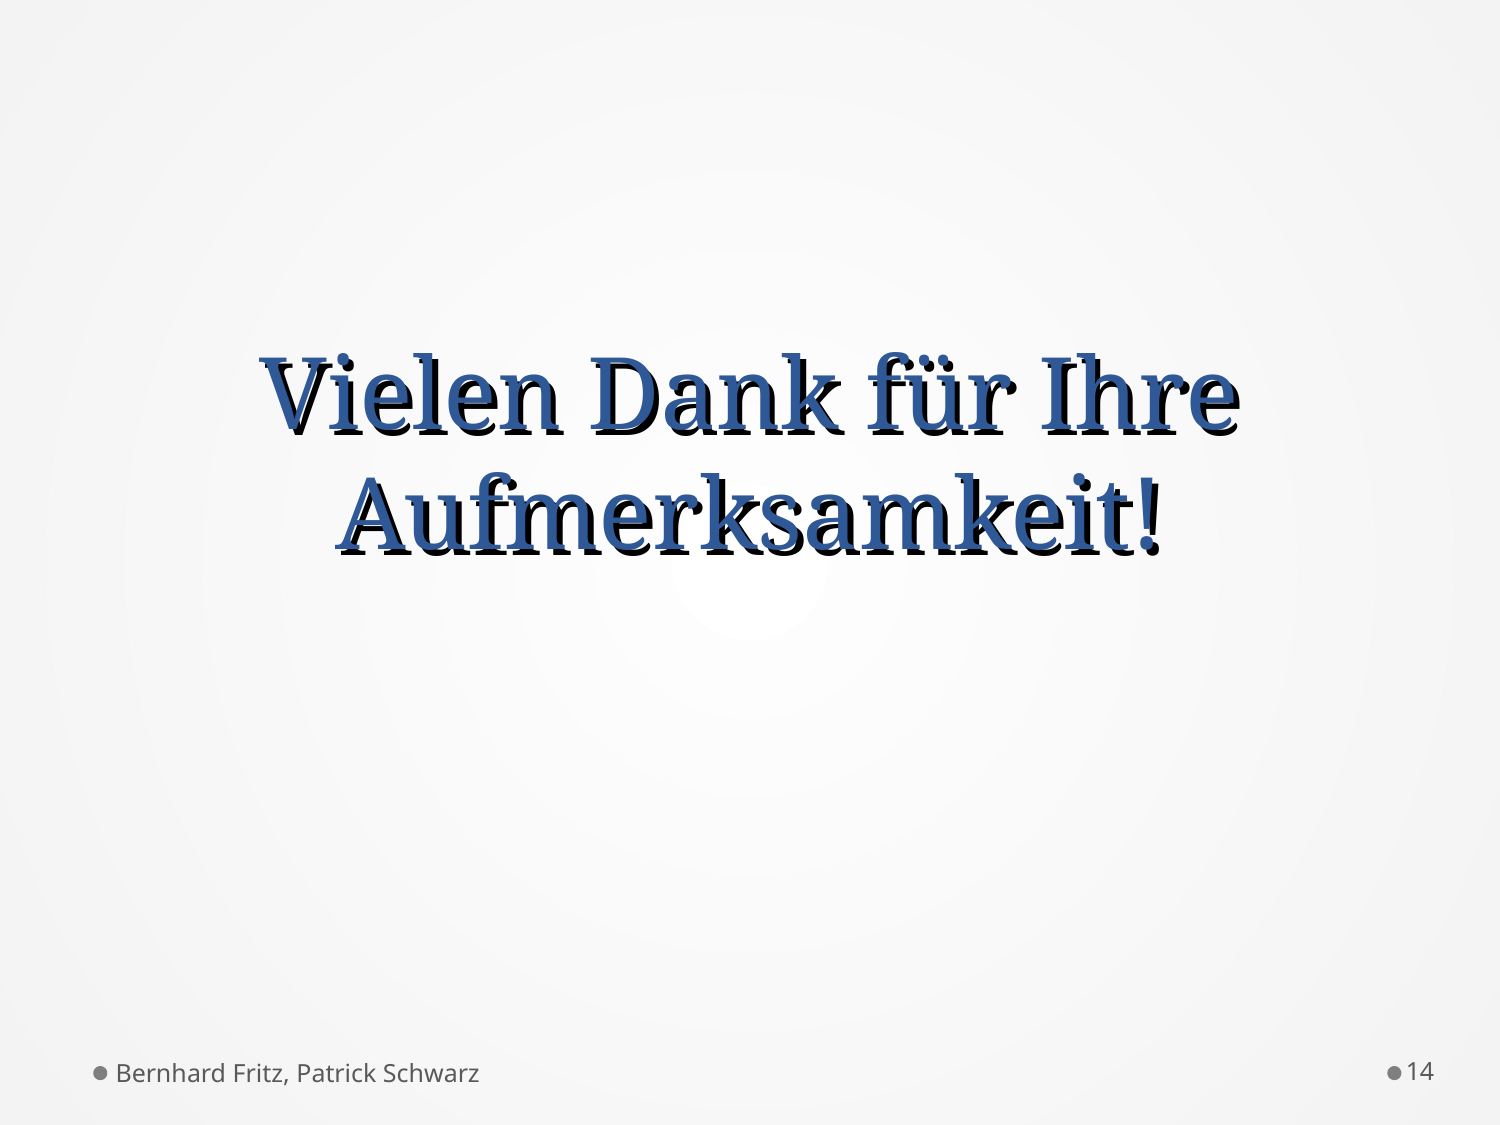

# Vielen Dank für Ihre Aufmerksamkeit!
Bernhard Fritz, Patrick Schwarz